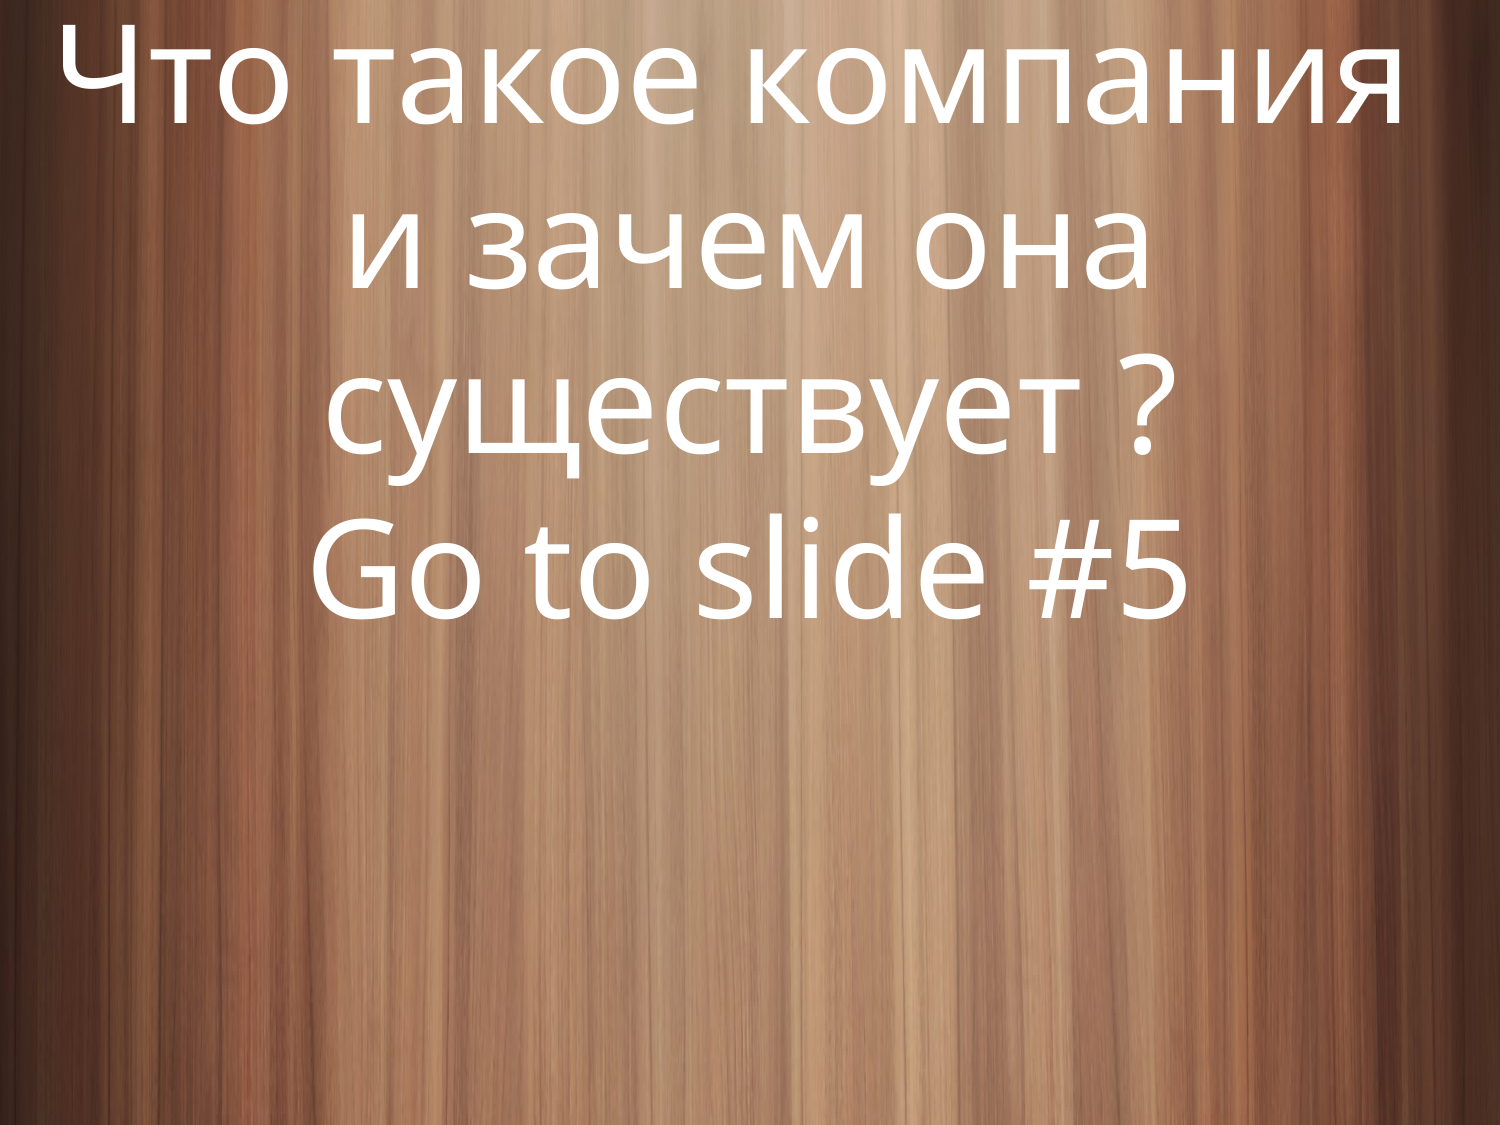

Что такое компания и зачем она существует ?
Go to slide #5